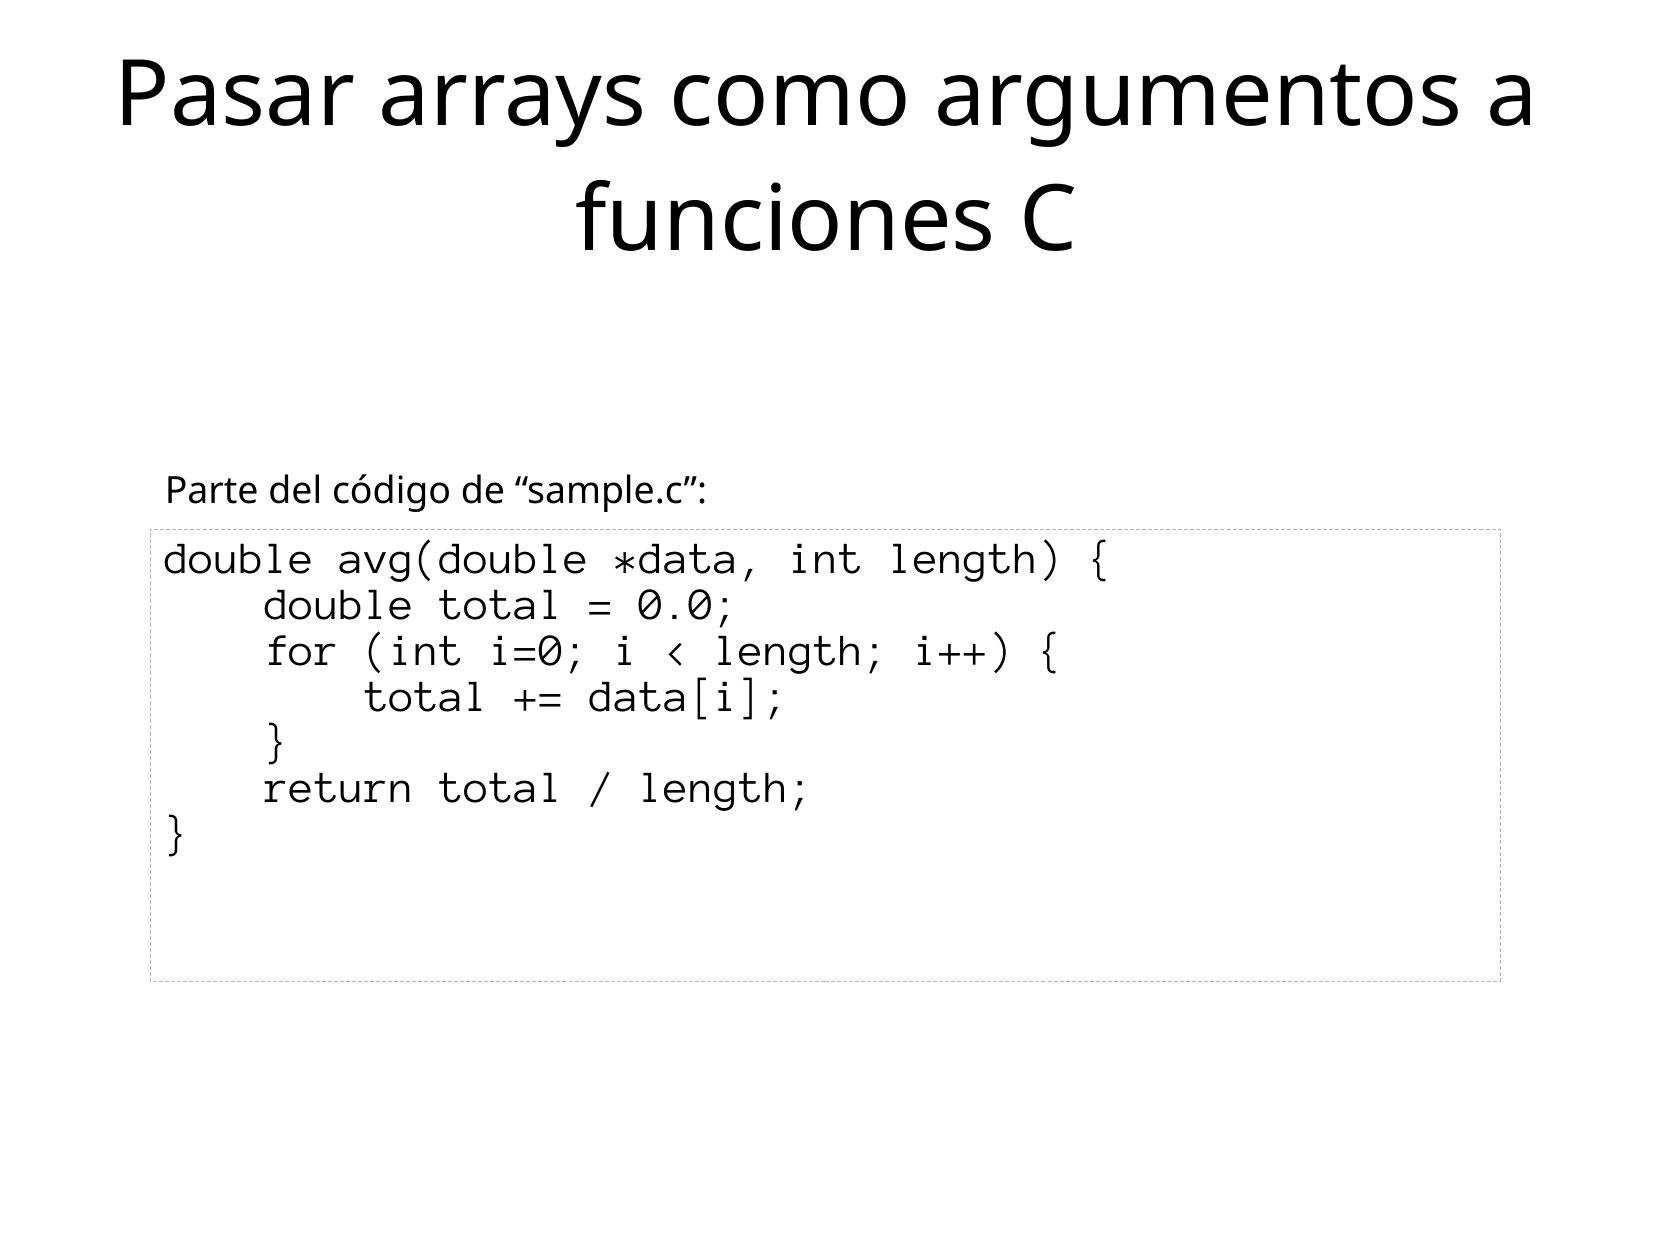

# Pasar arrays como argumentos a funciones C
Parte del código de “sample.c”:
double avg(double *data, int length) {
 double total = 0.0;
 for (int i=0; i < length; i++) {
 total += data[i];
 }
 return total / length;
}